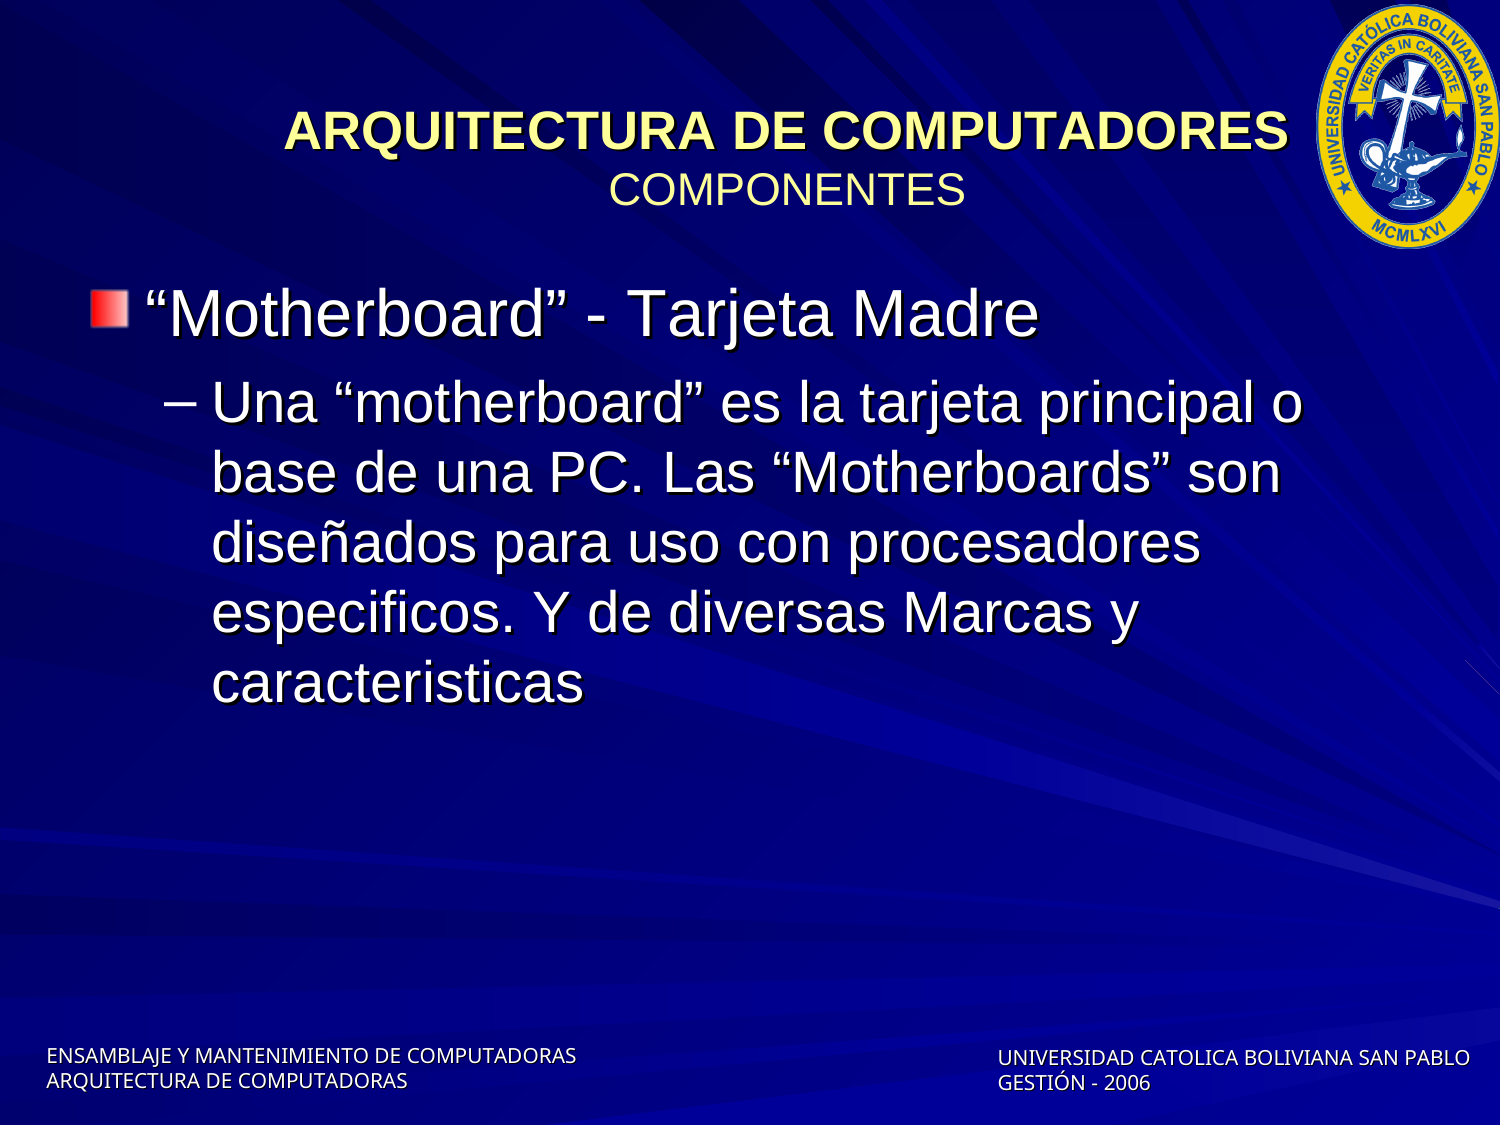

ARQUITECTURA DE COMPUTADORES
COMPONENTES
# “Motherboard” - Tarjeta Madre
Una “motherboard” es la tarjeta principal o base de una PC. Las “Motherboards” son diseñados para uso con procesadores especificos. Y de diversas Marcas y caracteristicas